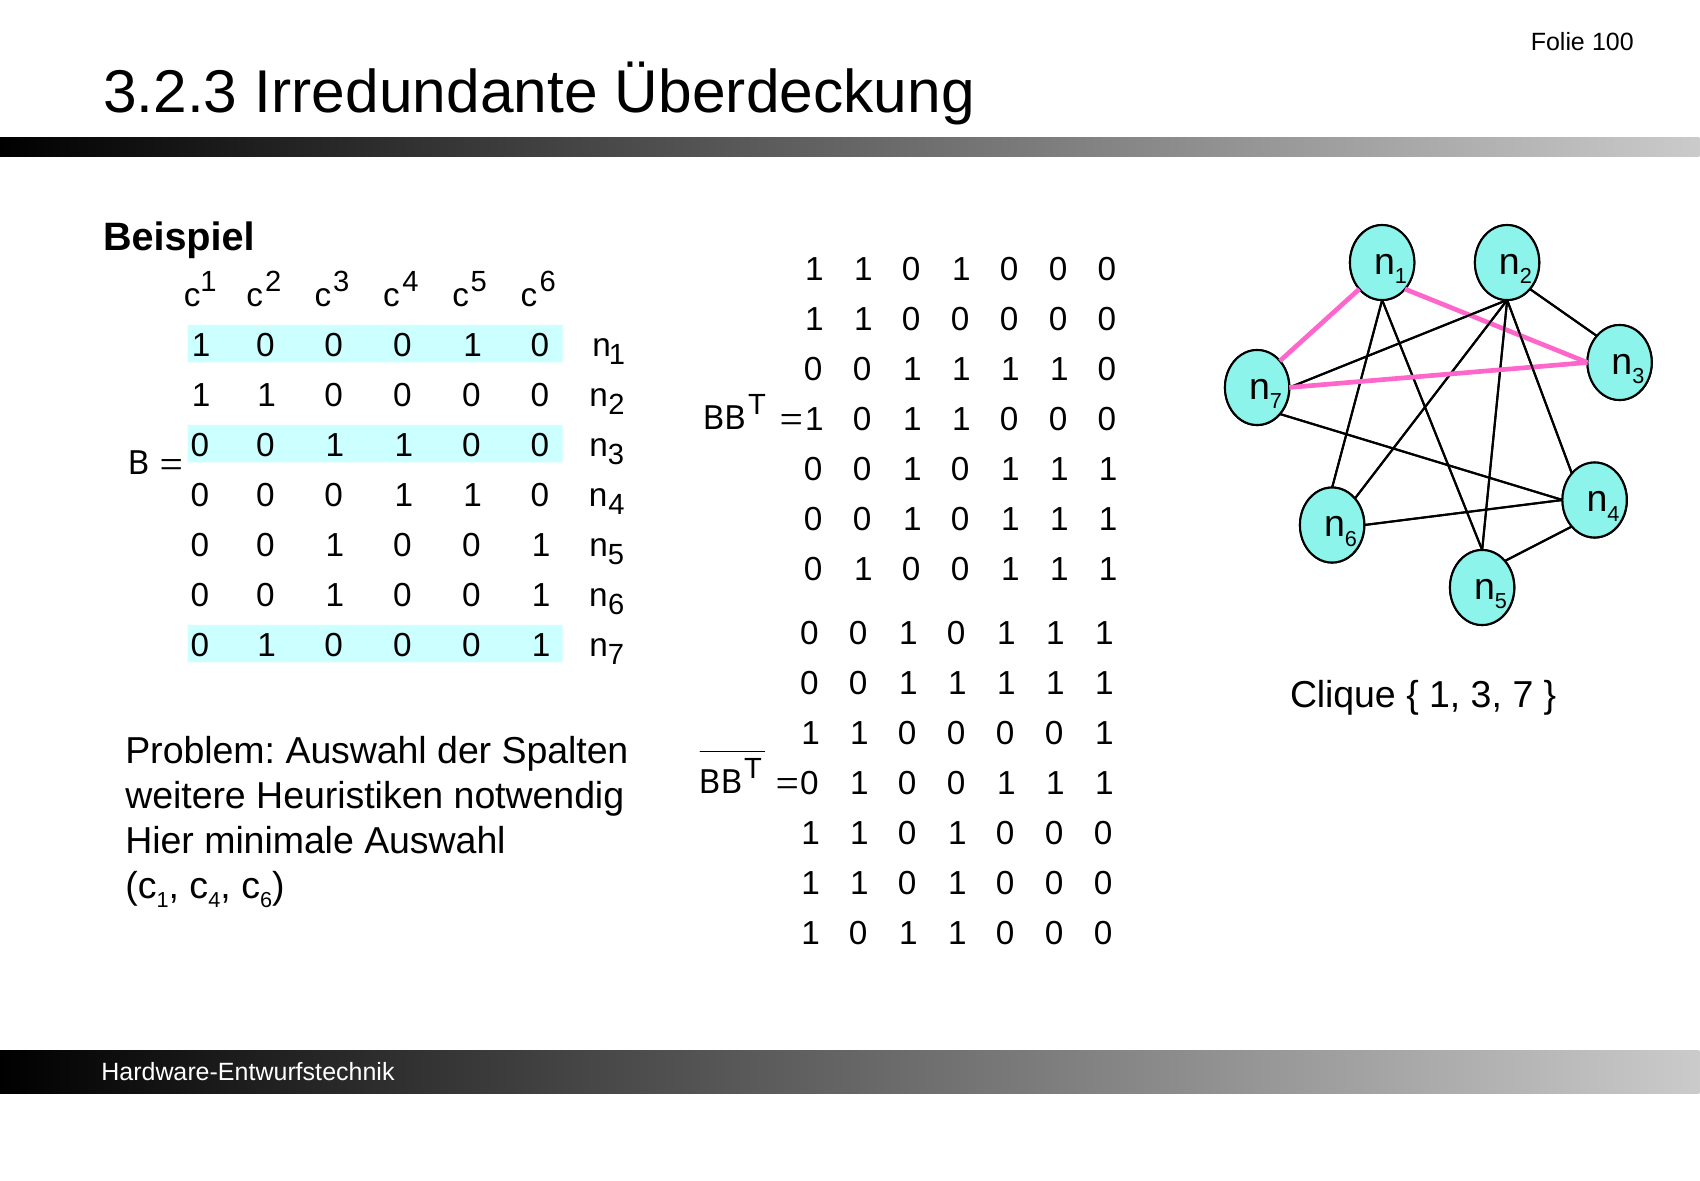

# 3.2.3 Irredundante Überdeckung
Beispiel
n1
n2
n3
n7
n4
n6
n5
n1
n2
n3
n7
n4
n6
n5
Clique { 1, 3, 7 }
Problem: Auswahl der Spalten
weitere Heuristiken notwendig
Hier minimale Auswahl
(c1, c4, c6)